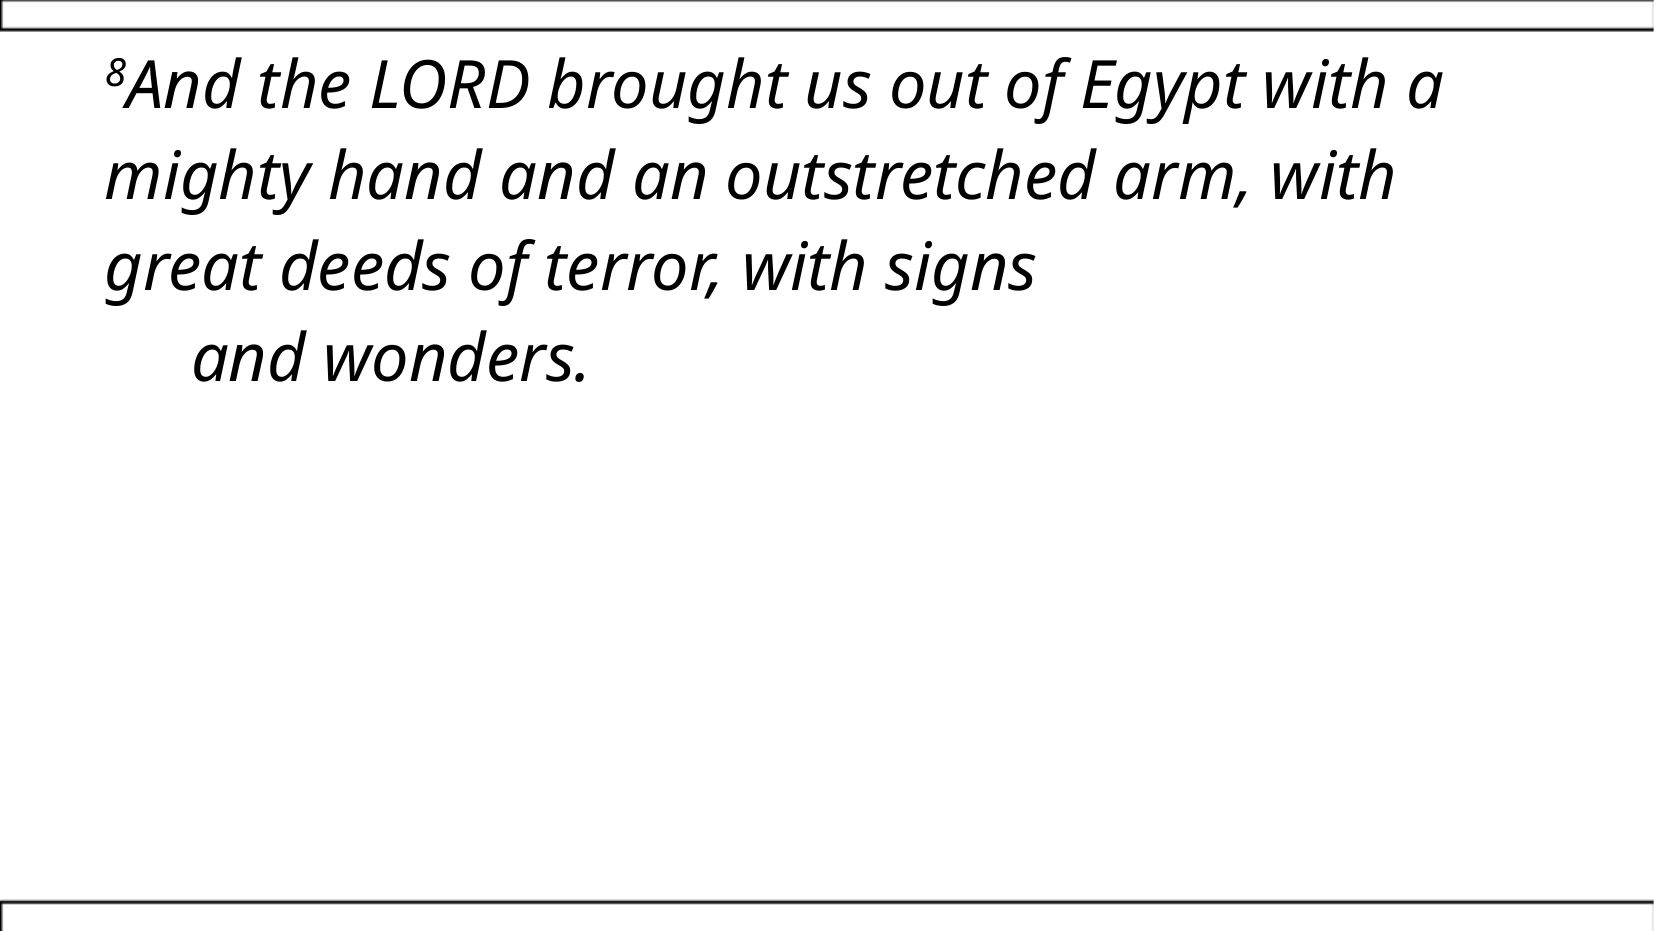

8And the LORD brought us out of Egypt with a mighty hand and an outstretched arm, with great deeds of terror, with signs
 and wonders.